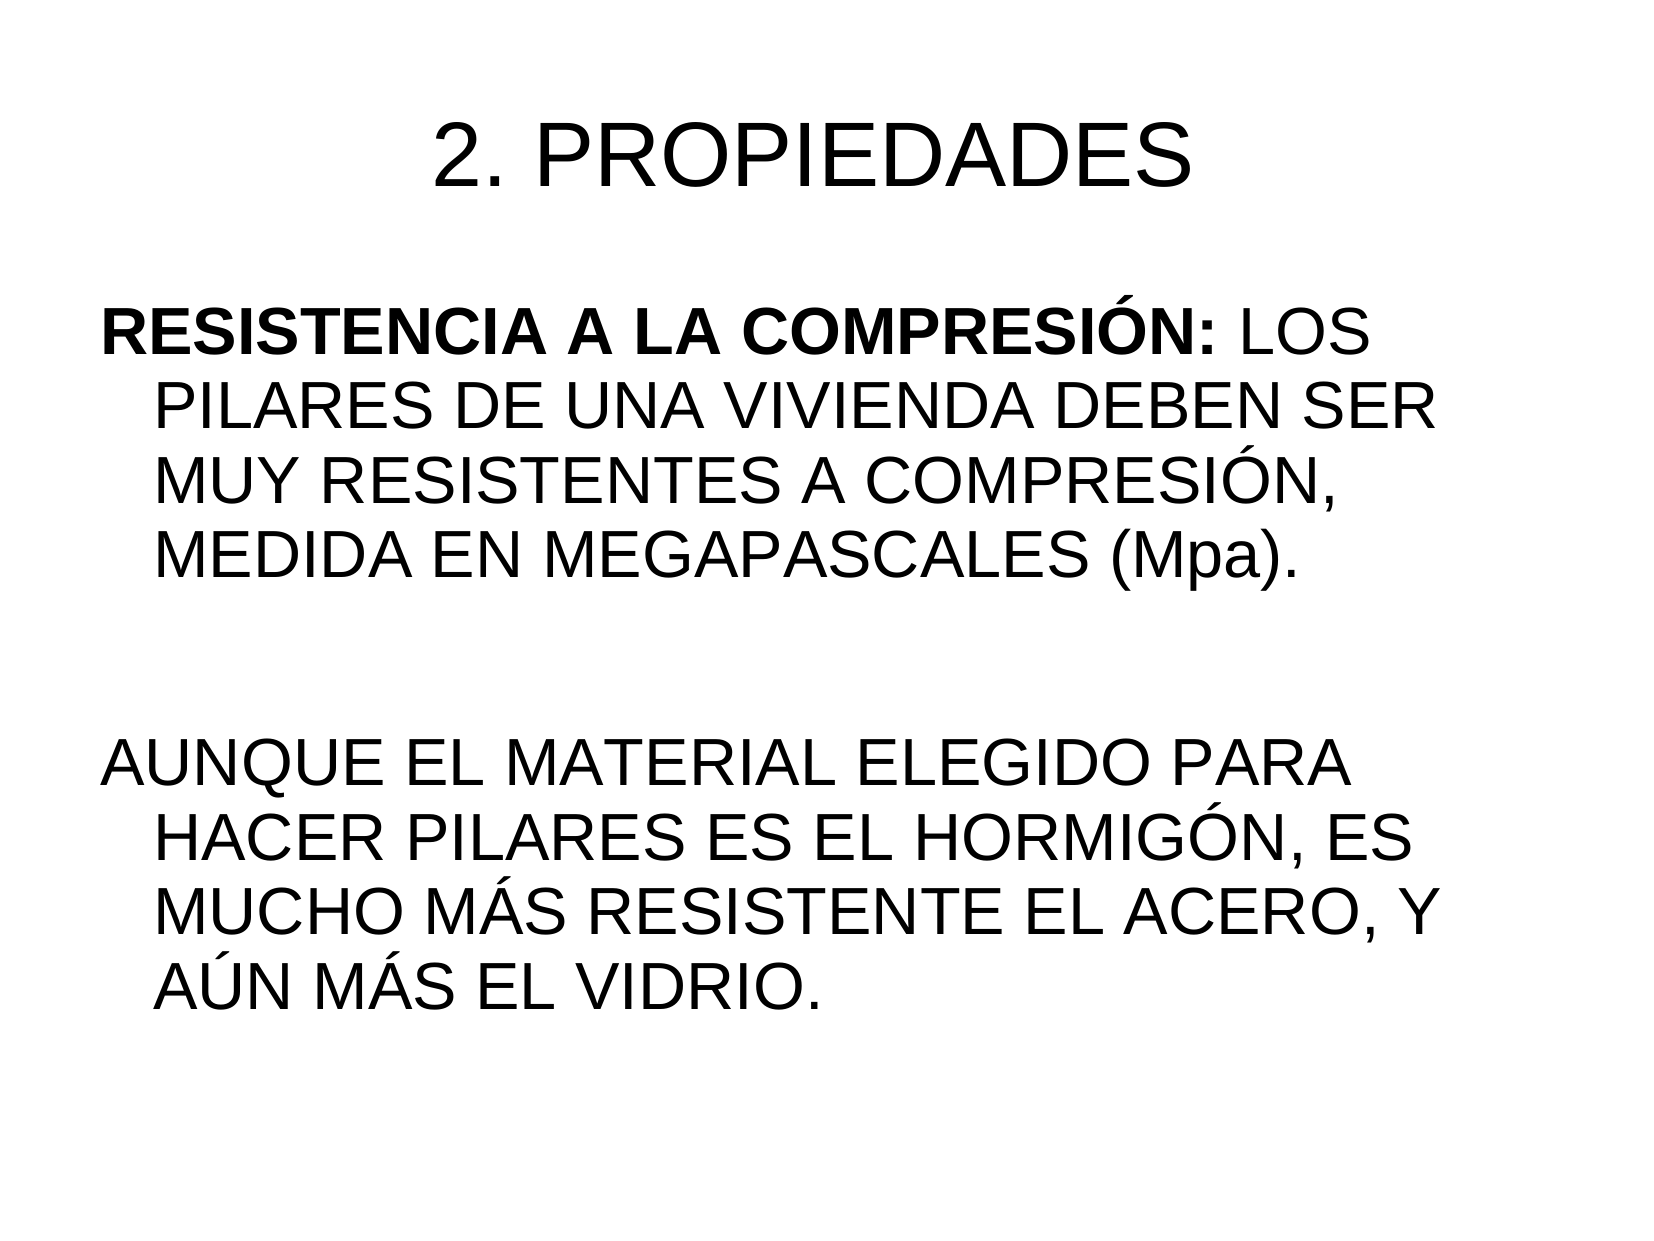

# 2. PROPIEDADES
RESISTENCIA A LA COMPRESIÓN: LOS PILARES DE UNA VIVIENDA DEBEN SER MUY RESISTENTES A COMPRESIÓN, MEDIDA EN MEGAPASCALES (Mpa).
AUNQUE EL MATERIAL ELEGIDO PARA HACER PILARES ES EL HORMIGÓN, ES MUCHO MÁS RESISTENTE EL ACERO, Y AÚN MÁS EL VIDRIO.